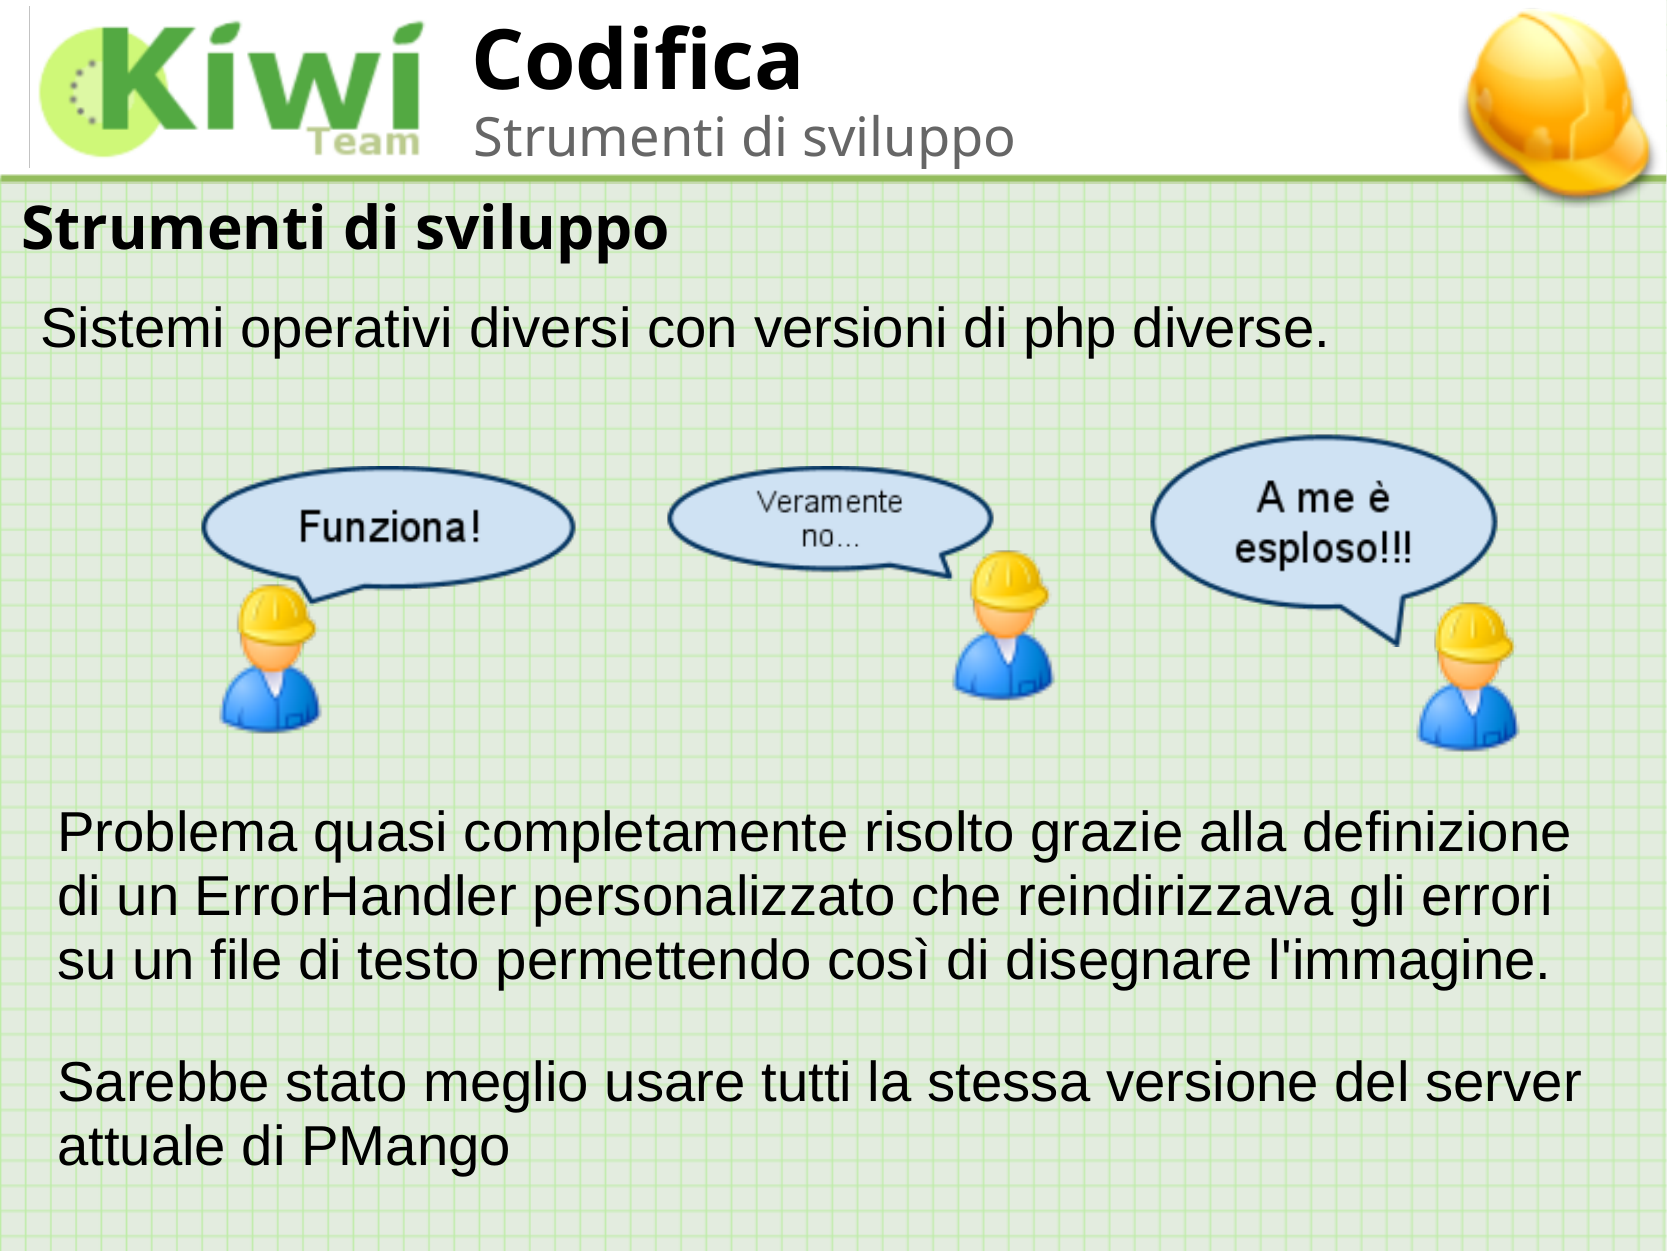

# Codifica
Strumenti di sviluppo
Strumenti di sviluppo
Sistemi operativi diversi con versioni di php diverse.
Problema quasi completamente risolto grazie alla definizione di un ErrorHandler personalizzato che reindirizzava gli errori su un file di testo permettendo così di disegnare l'immagine.
Sarebbe stato meglio usare tutti la stessa versione del server attuale di PMango